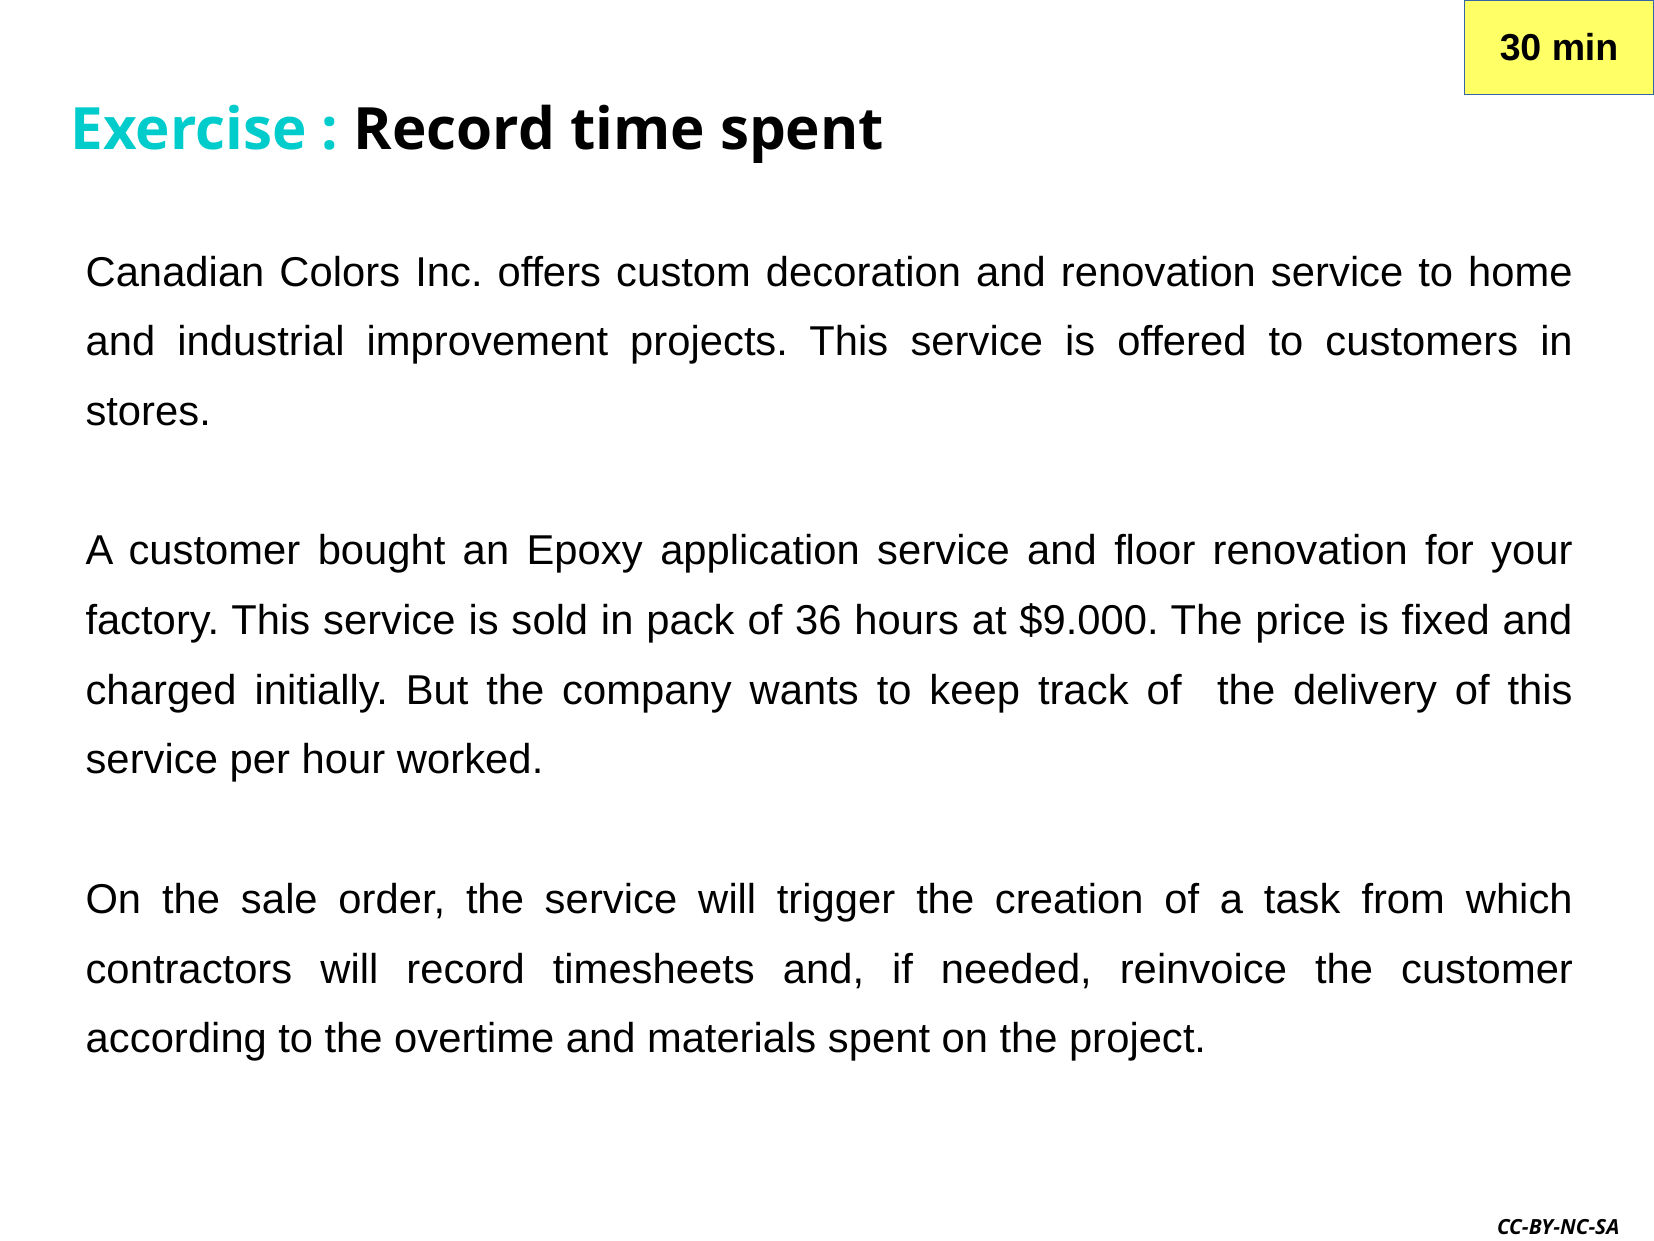

30 min
# Exercise : Record time spent
Canadian Colors Inc. offers custom decoration and renovation service to home and industrial improvement projects. This service is offered to customers in stores.
A customer bought an Epoxy application service and floor renovation for your factory. This service is sold in pack of 36 hours at $9.000. The price is fixed and charged initially. But the company wants to keep track of the delivery of this service per hour worked.
On the sale order, the service will trigger the creation of a task from which contractors will record timesheets and, if needed, reinvoice the customer according to the overtime and materials spent on the project.
CC-BY-NC-SA